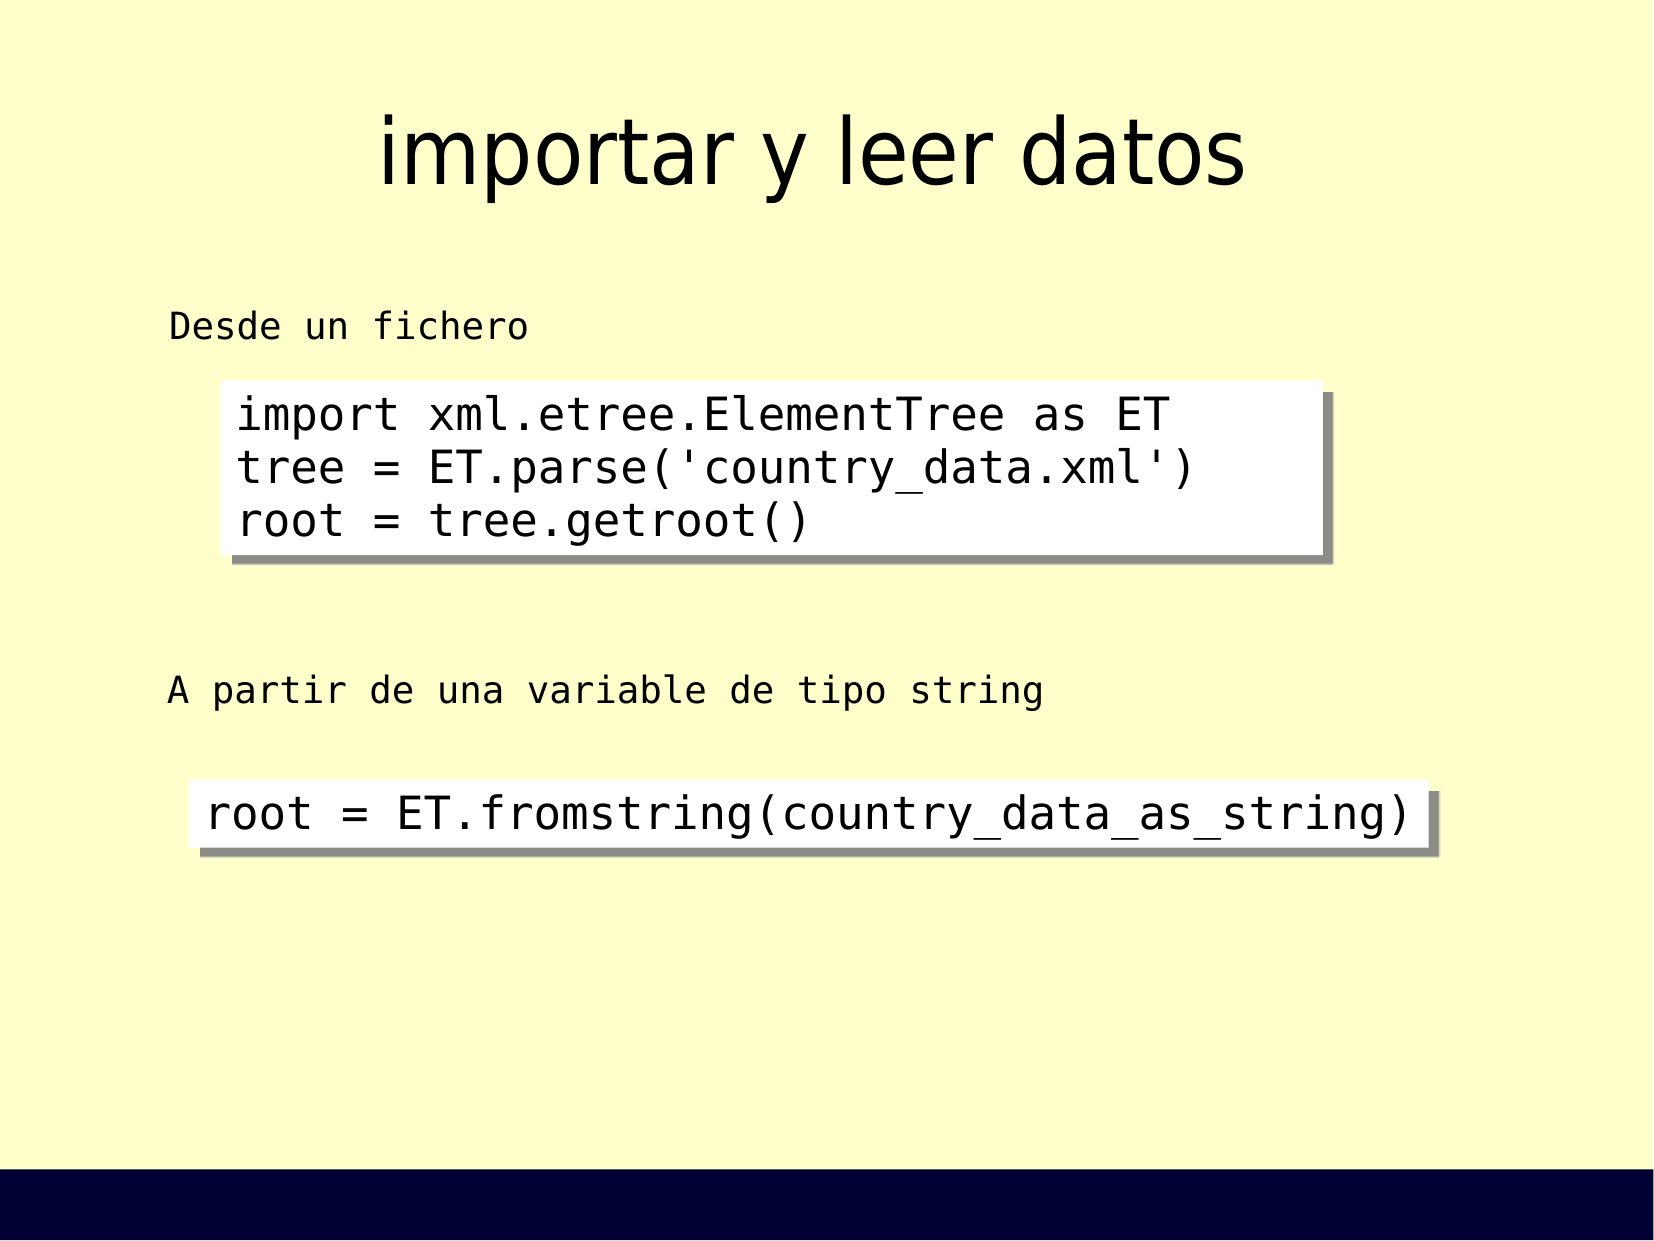

# importar y leer datos
Desde un fichero
import xml.etree.ElementTree as ET
tree = ET.parse('country_data.xml')
root = tree.getroot()
A partir de una variable de tipo string
root = ET.fromstring(country_data_as_string)